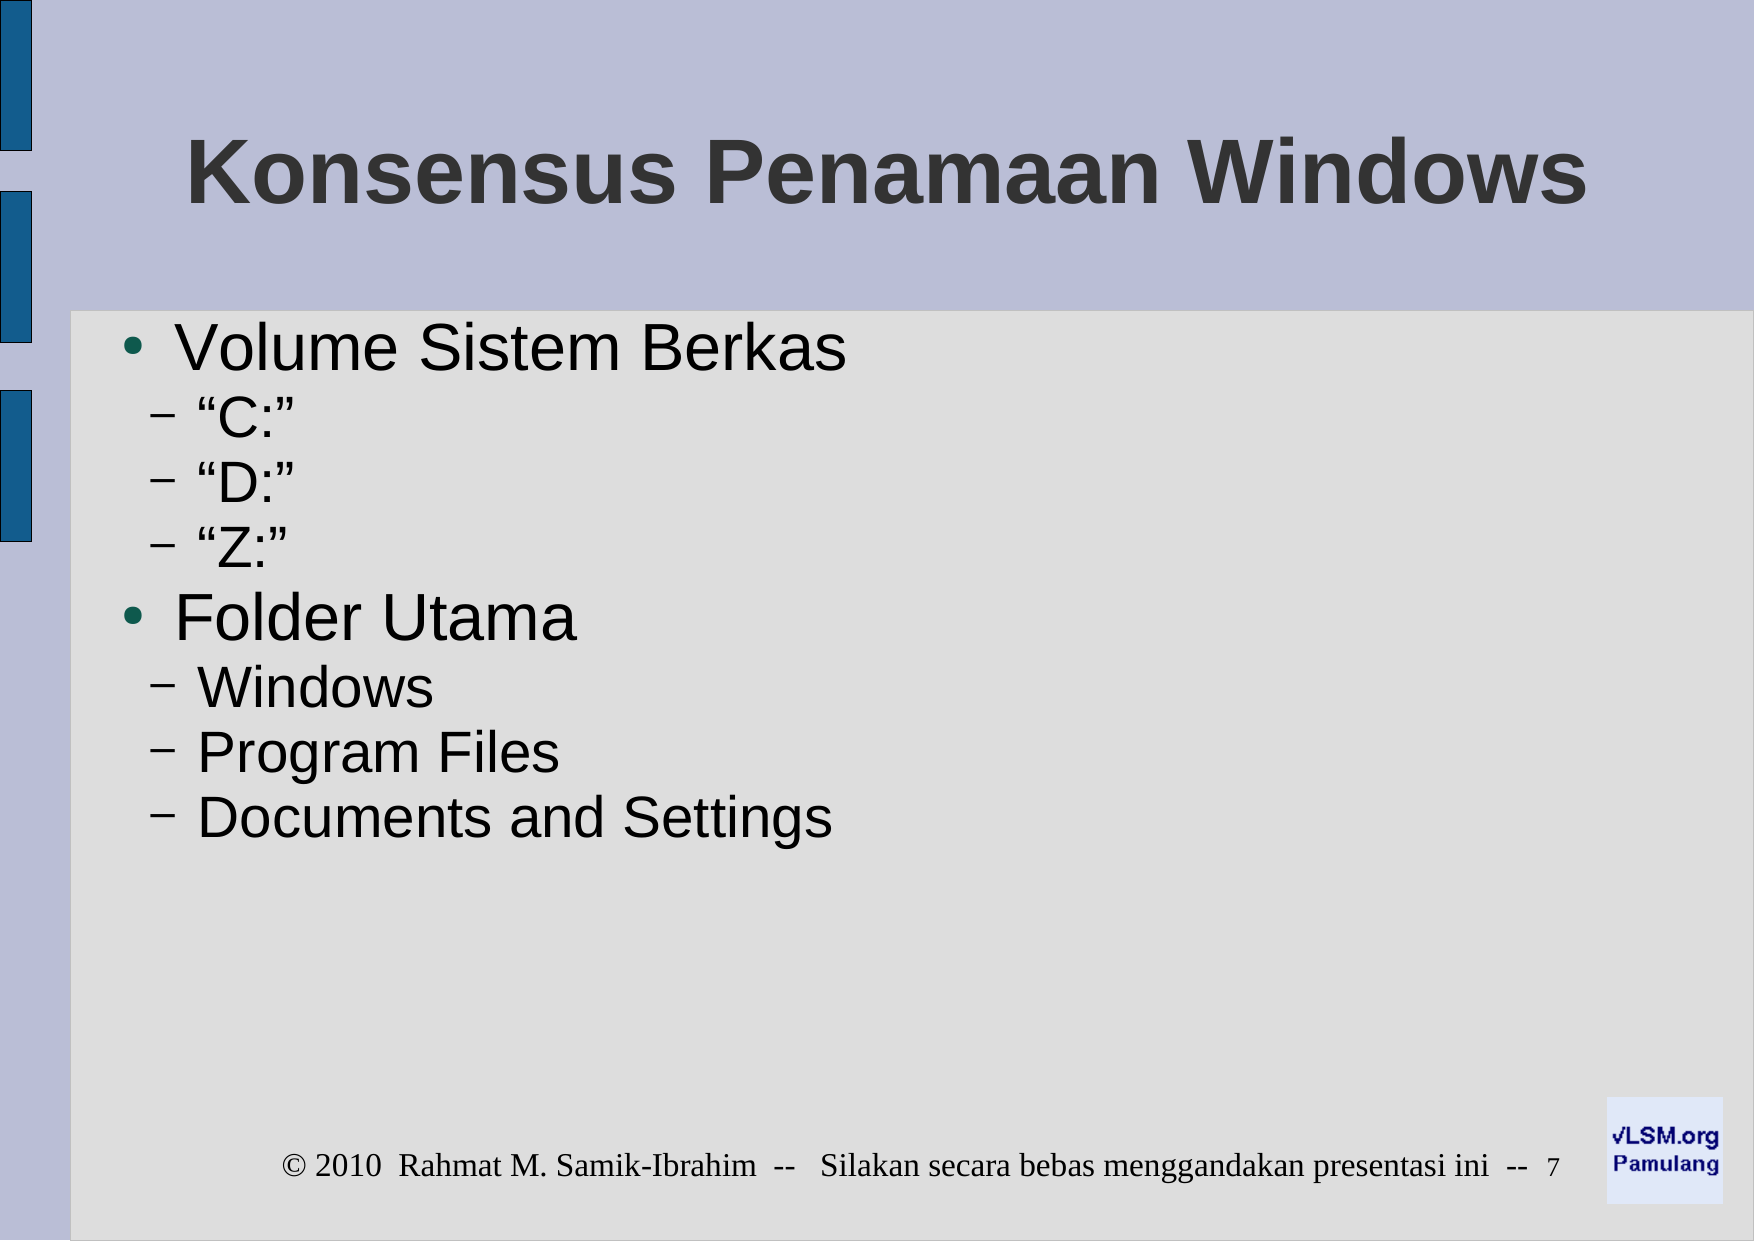

# Konsensus Penamaan Windows
Volume Sistem Berkas
“C:”
“D:”
“Z:”
Folder Utama
Windows
Program Files
Documents and Settings